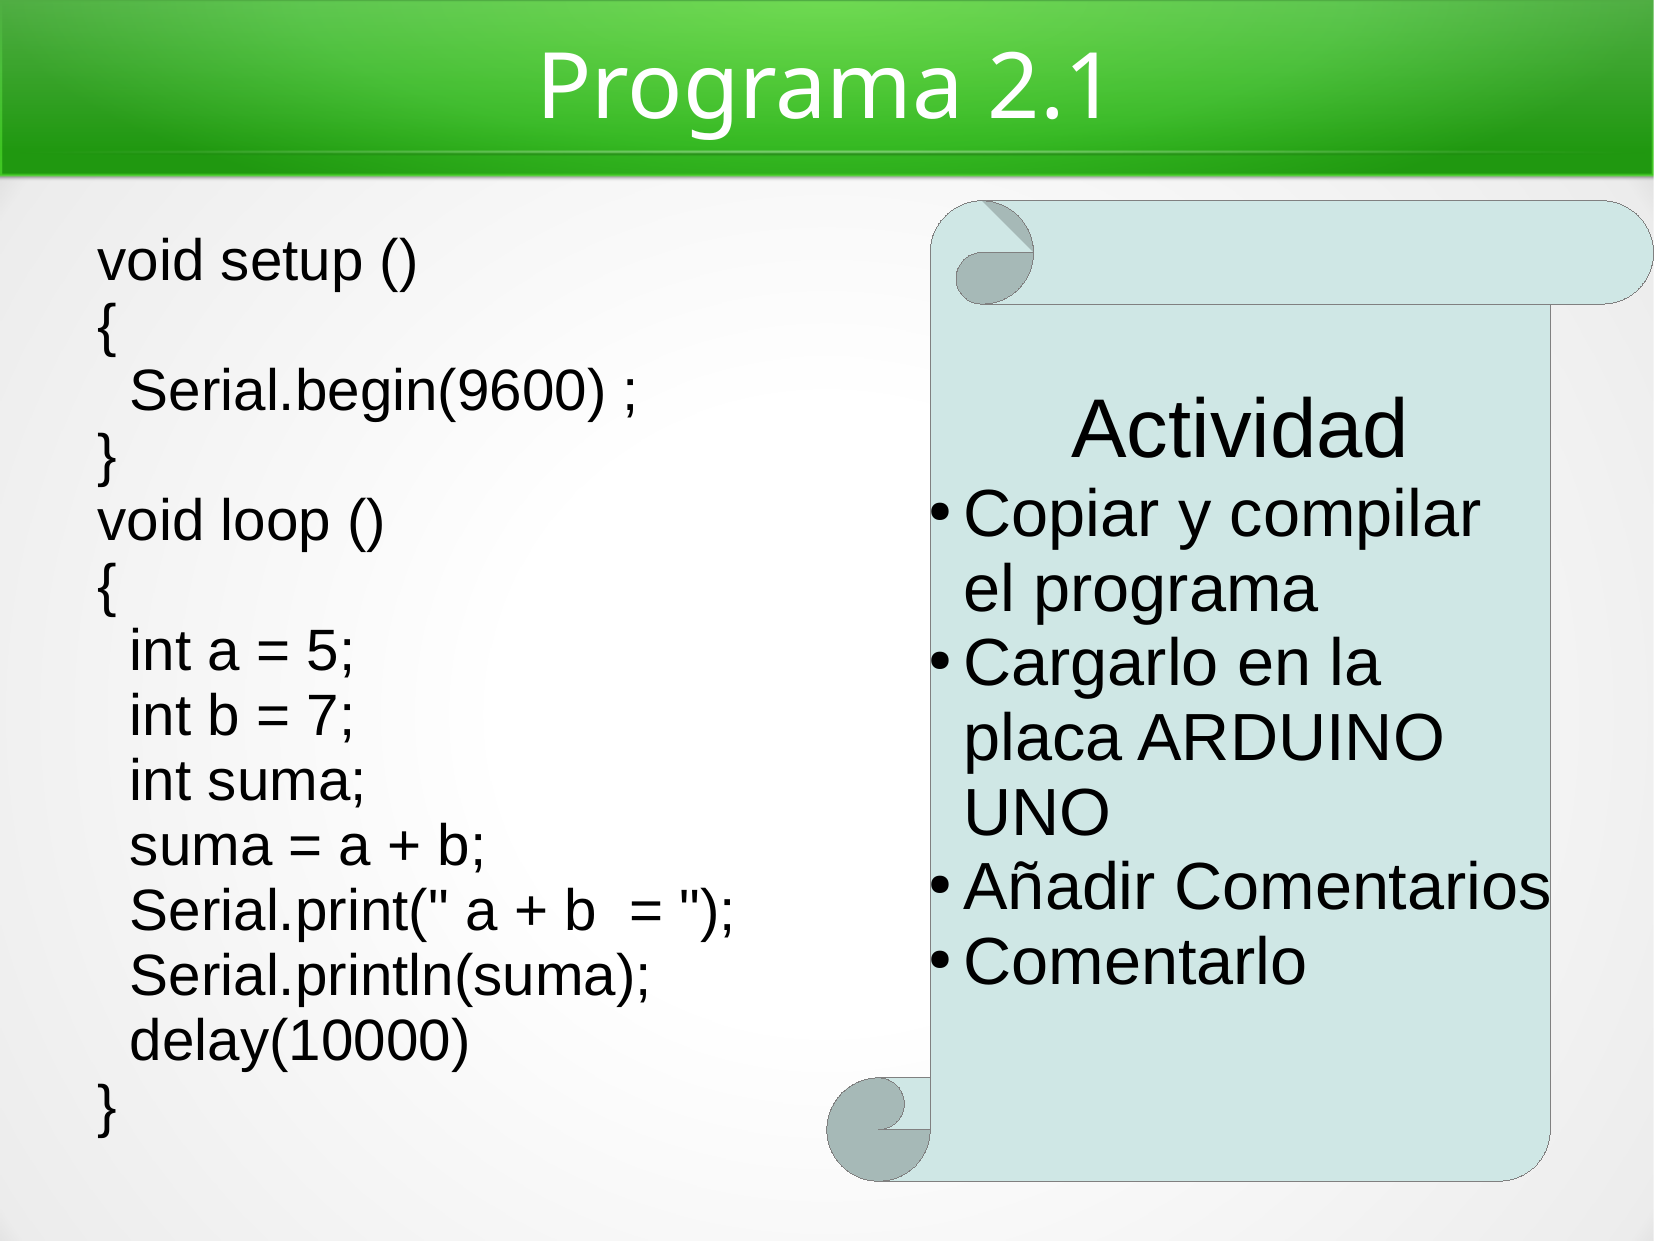

# Programa 2.1
Actividad
Copiar y compilar
el programa
Cargarlo en la
placa ARDUINO
UNO
Añadir Comentarios
Comentarlo
void setup ()
{
 Serial.begin(9600) ;
}
void loop ()
{
 int a = 5;
 int b = 7;
 int suma;
 suma = a + b;
 Serial.print(" a + b = ");
 Serial.println(suma);
 delay(10000)
}